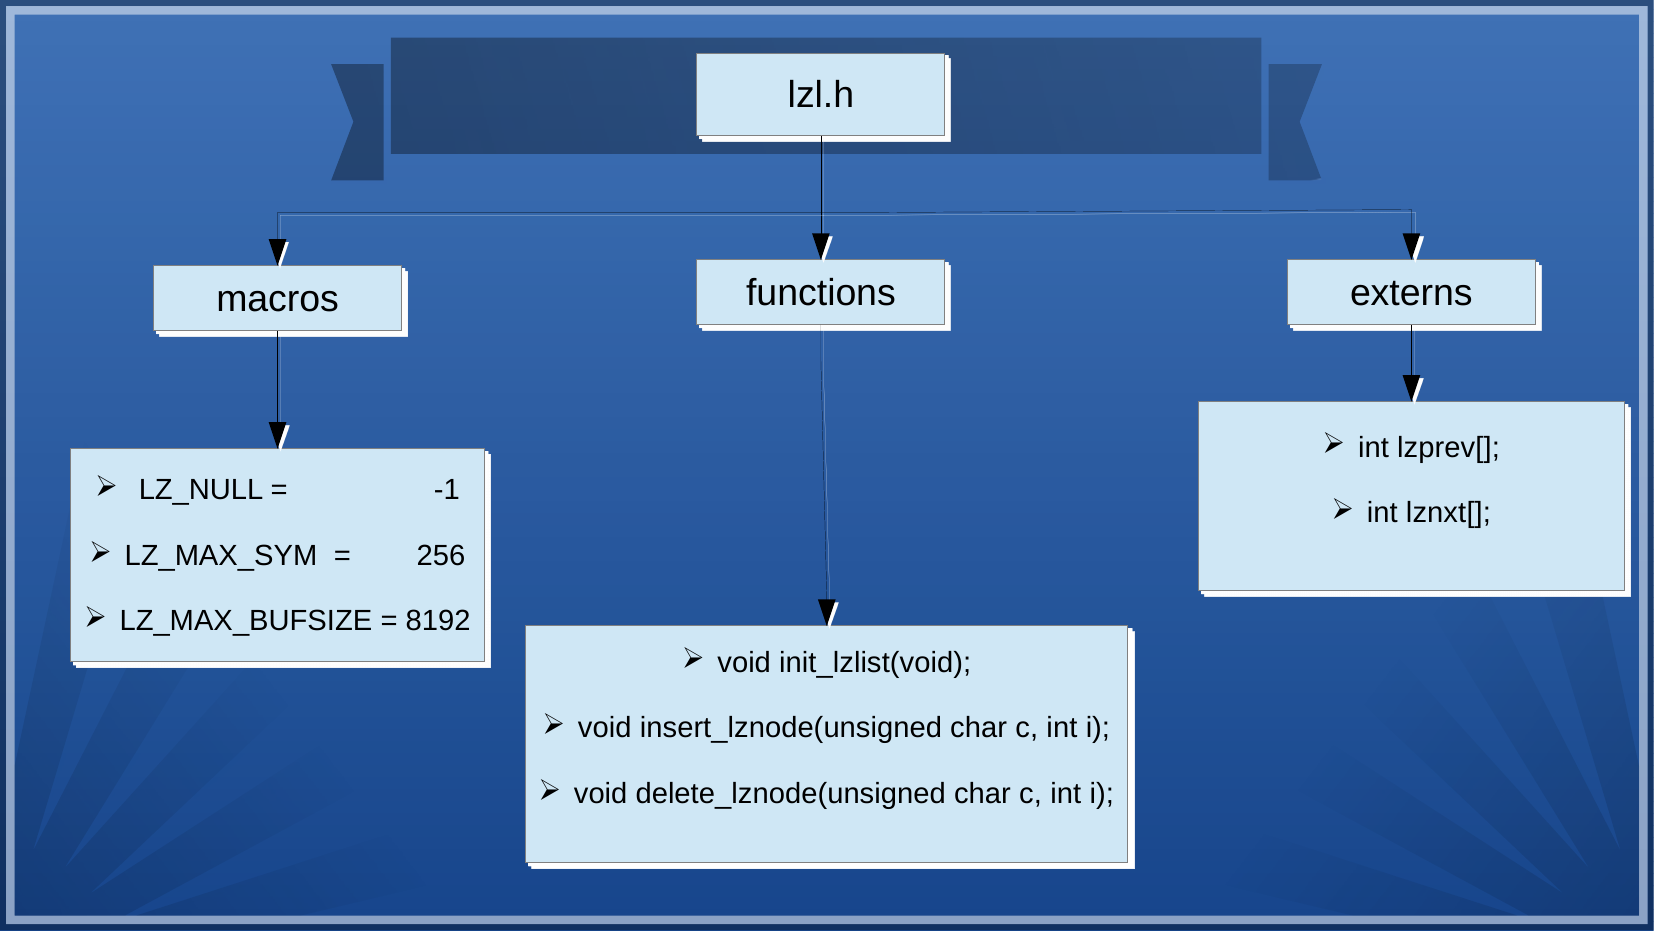

lzl.h
functions
externs
macros
int lzprev[];
int lznxt[];
 LZ_NULL = 		 -1
LZ_MAX_SYM = 256
LZ_MAX_BUFSIZE = 8192
void init_lzlist(void);
void insert_lznode(unsigned char c, int i);
void delete_lznode(unsigned char c, int i);